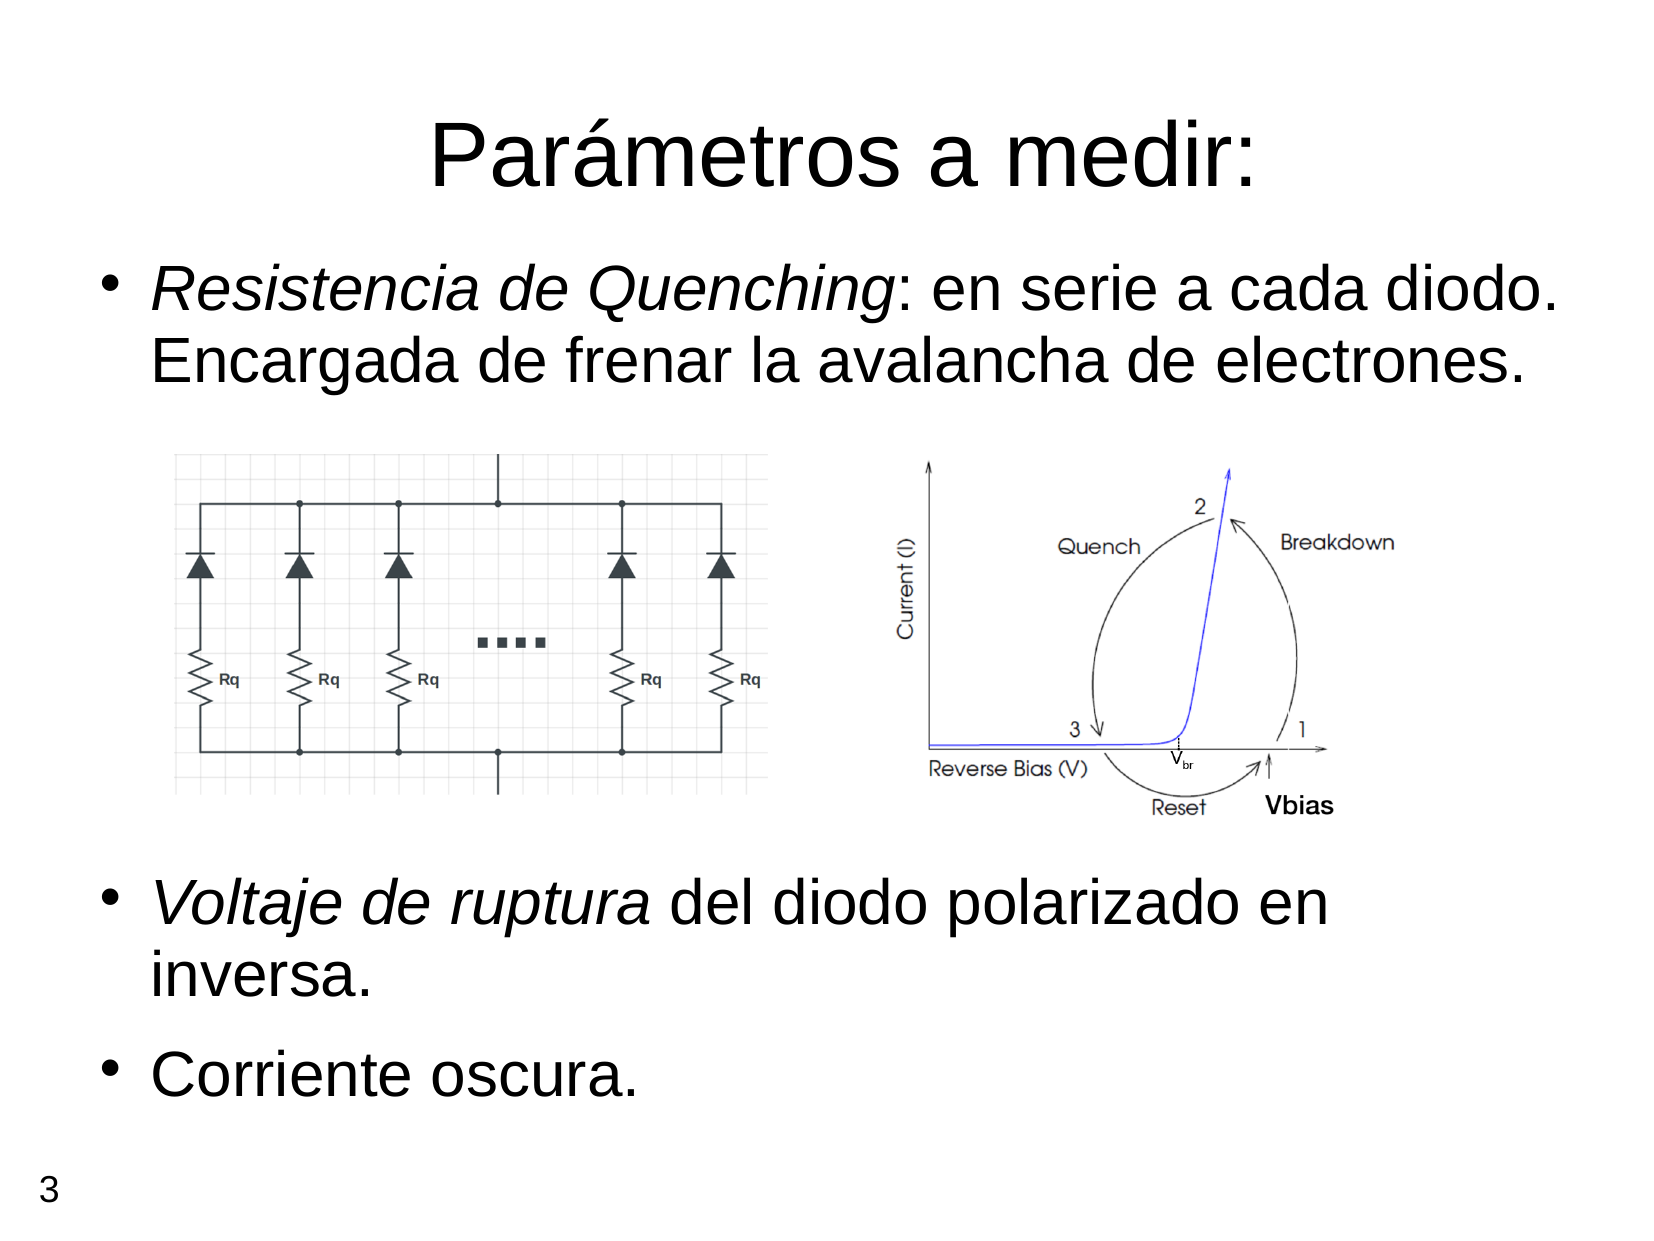

# Parámetros a medir:
Resistencia de Quenching: en serie a cada diodo. Encargada de frenar la avalancha de electrones.
Voltaje de ruptura del diodo polarizado en inversa.
Corriente oscura.